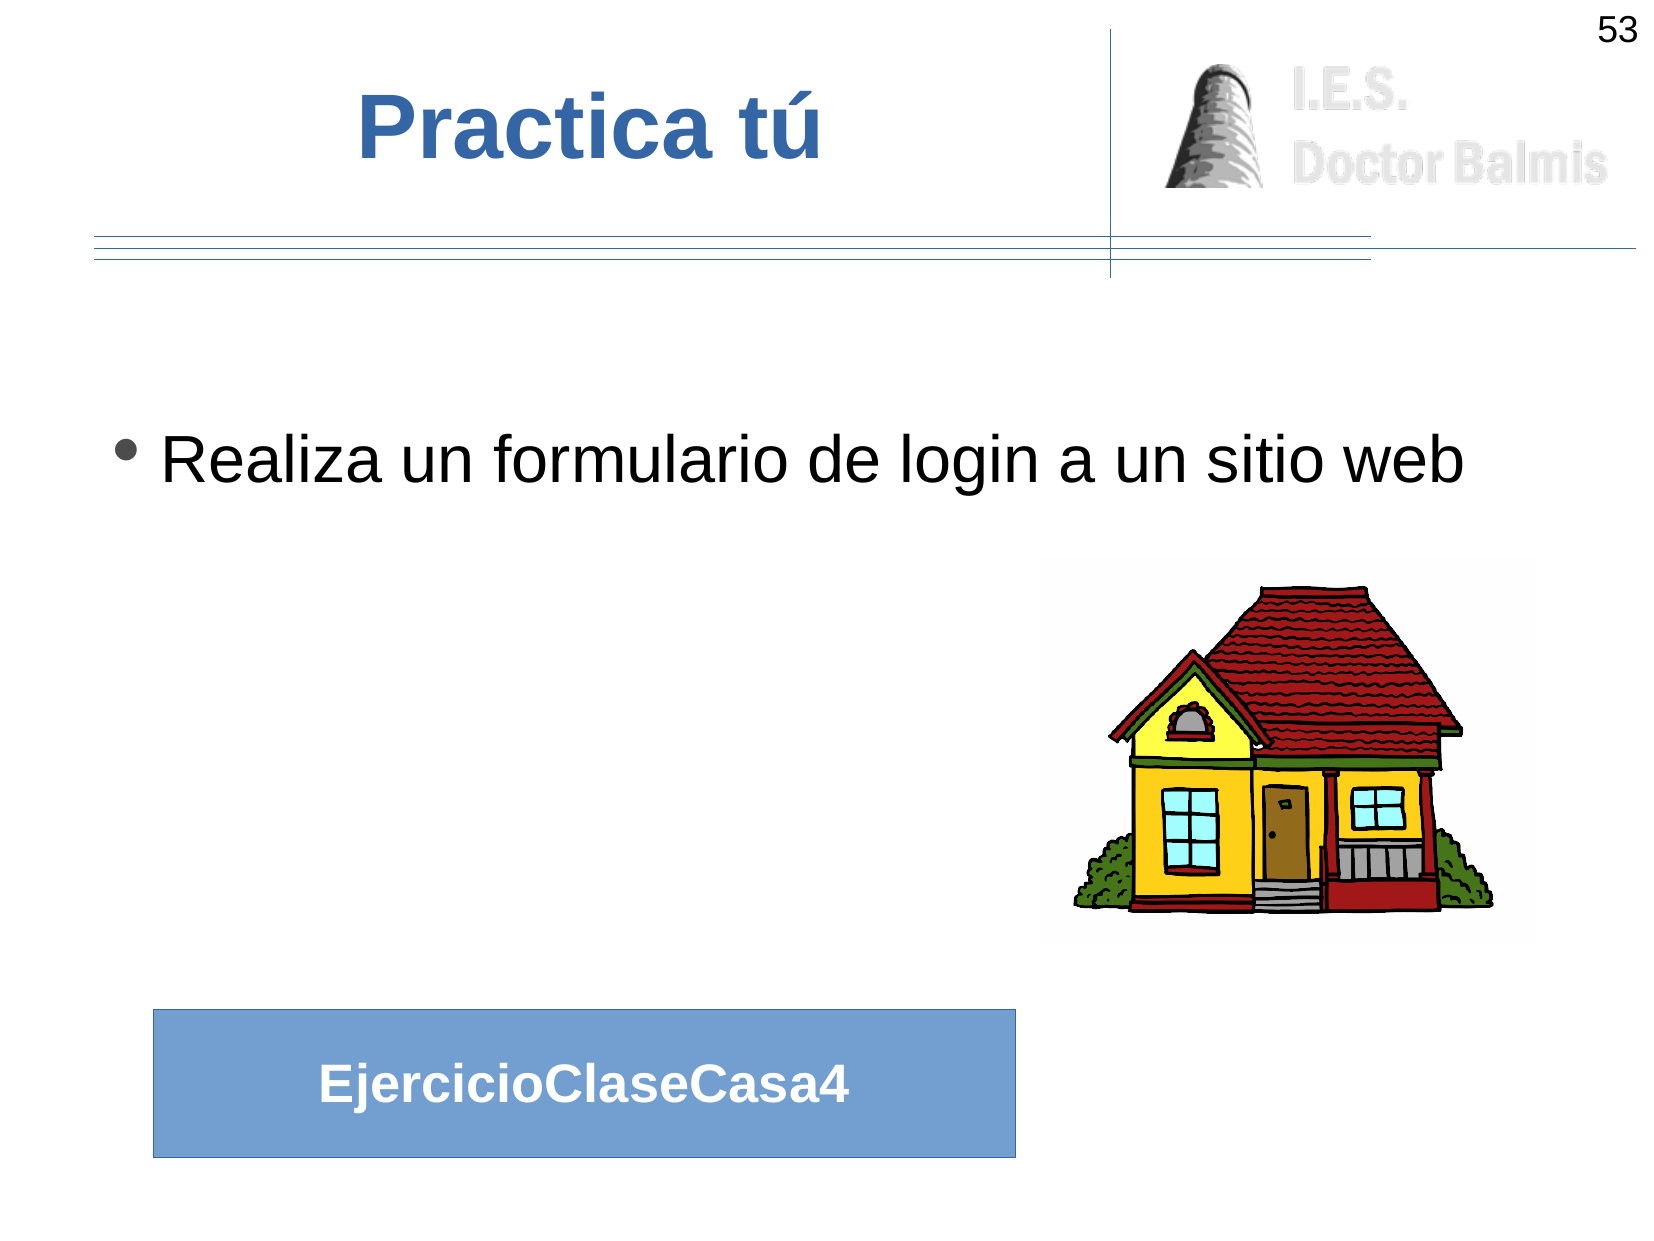

Realiza un formulario de login a un sitio web
# Practica tú
EjercicioClaseCasa4